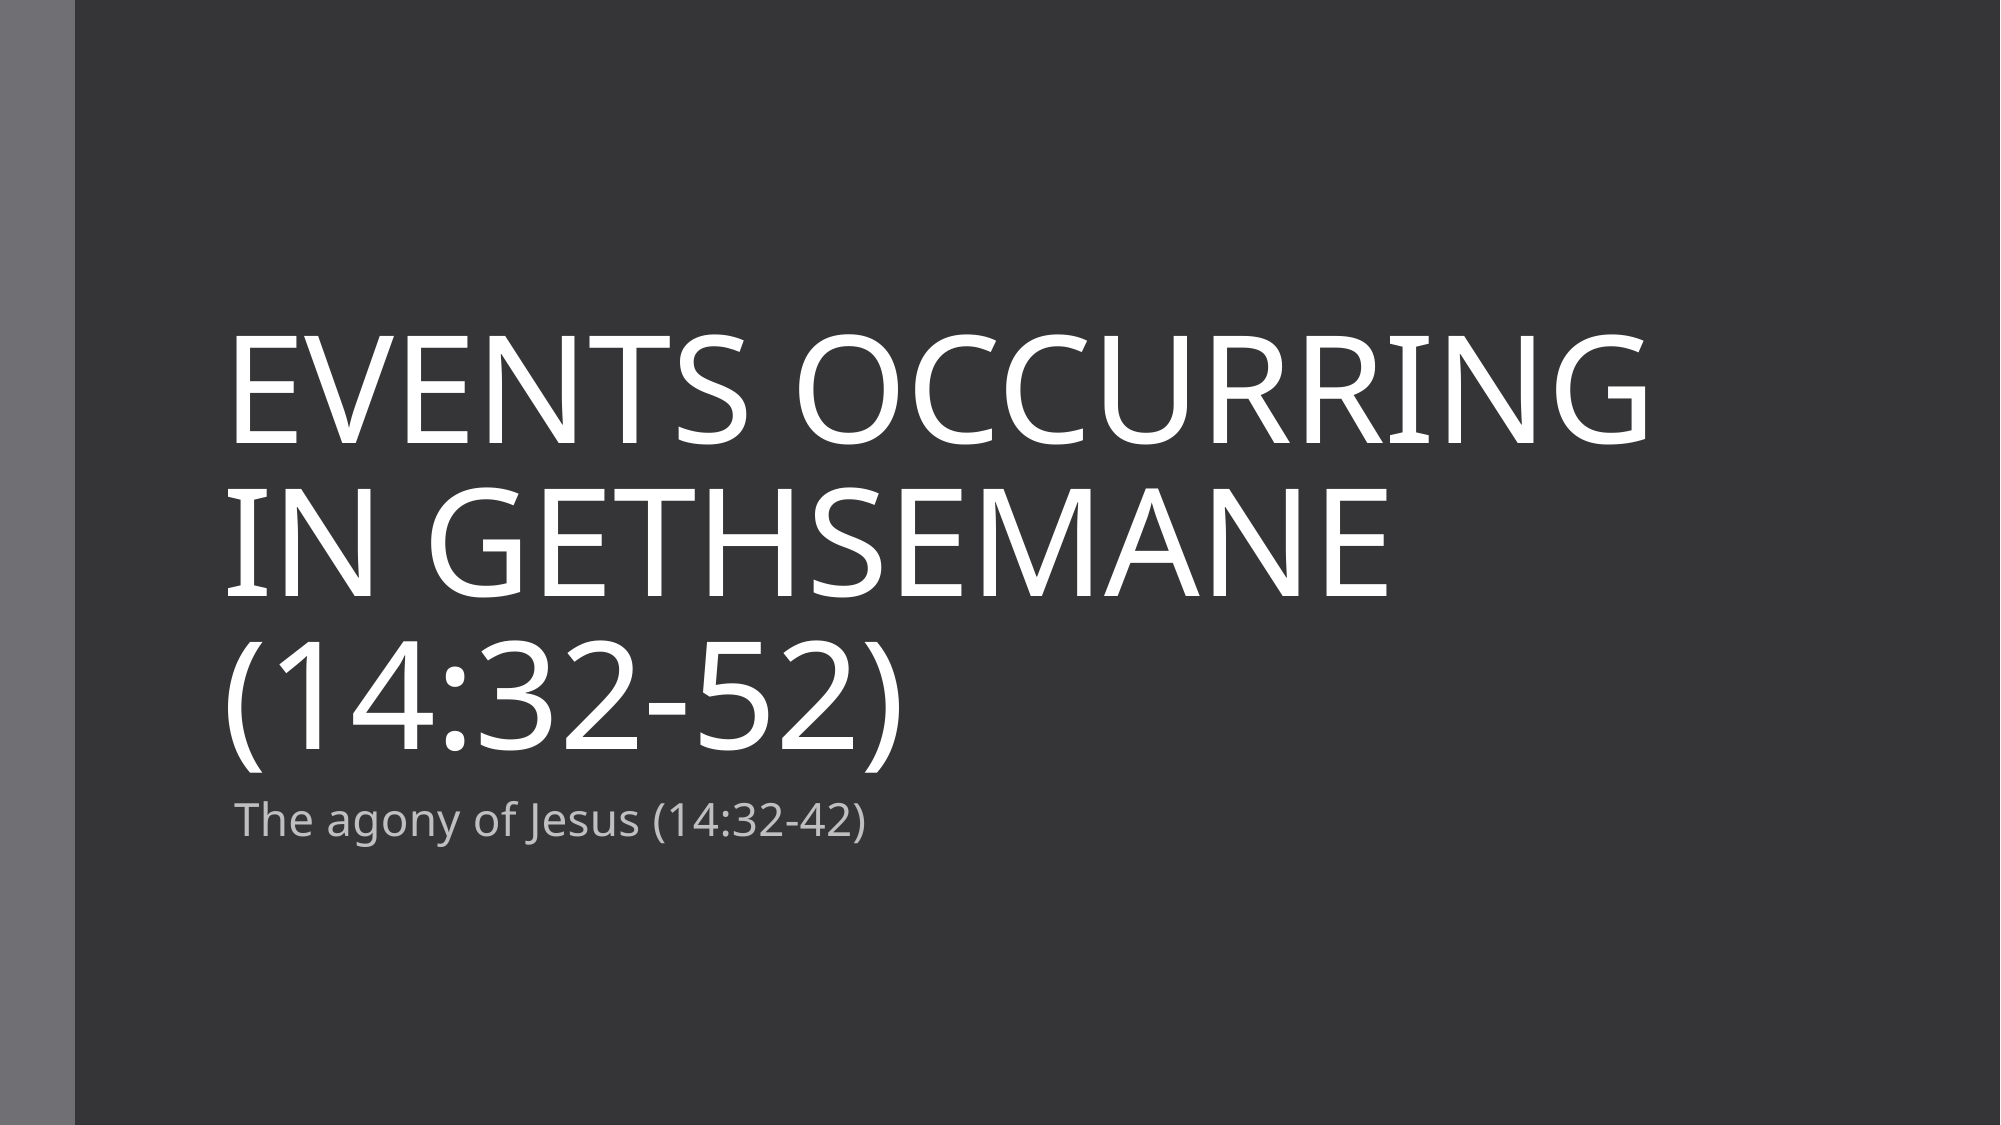

# EVENTS OCCURRING IN GETHSEMANE (14:32-52)
 The agony of Jesus (14:32-42)